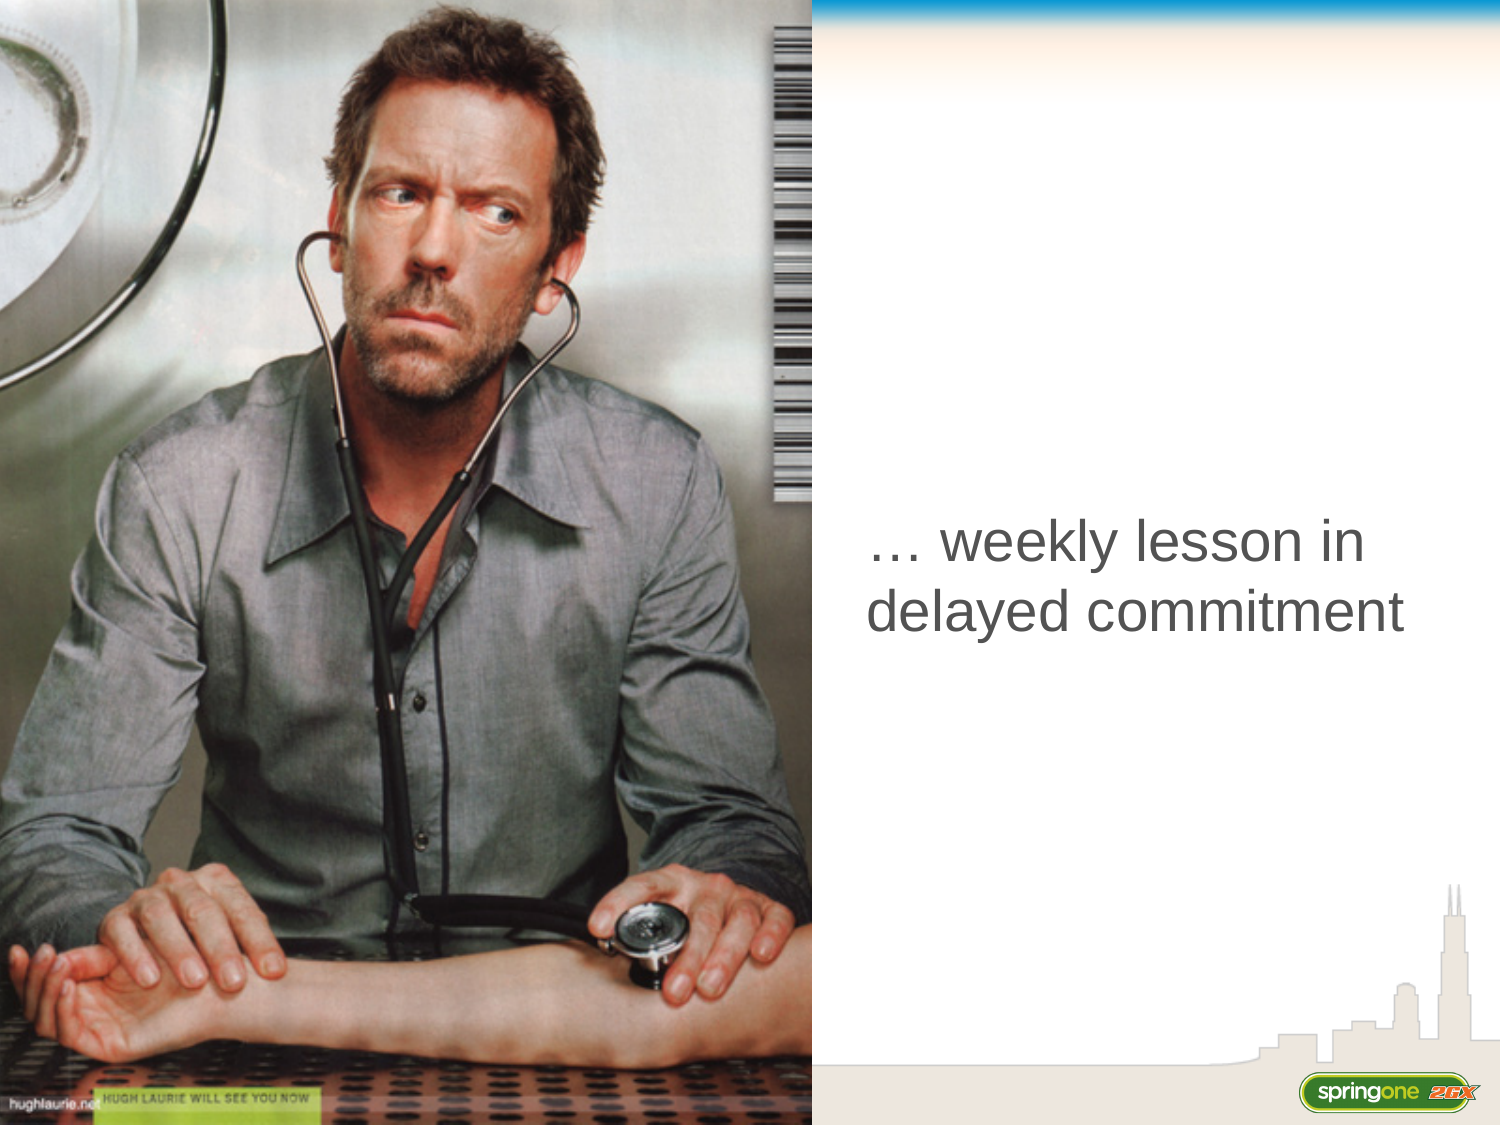

# … weekly lesson in delayed commitment